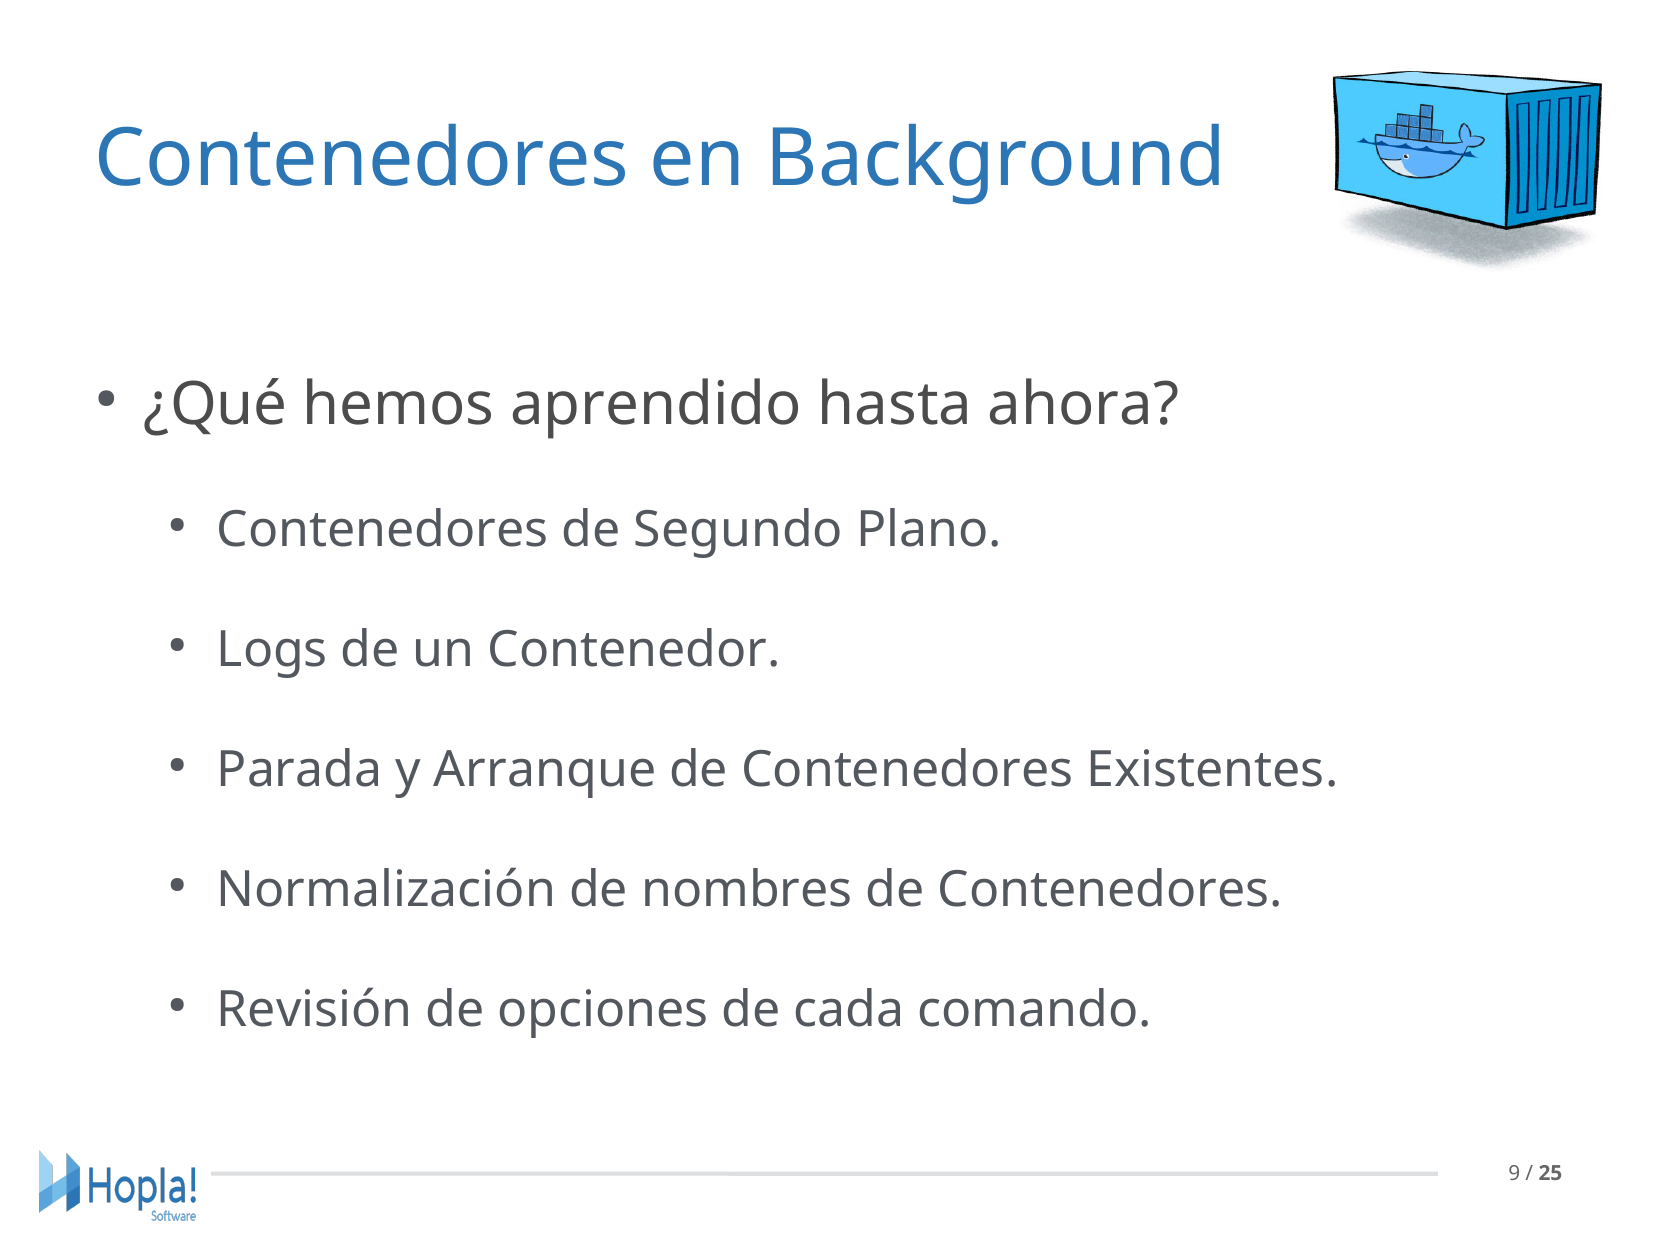

# Contenedores en Background
¿Qué hemos aprendido hasta ahora?
Contenedores de Segundo Plano.
Logs de un Contenedor.
Parada y Arranque de Contenedores Existentes.
Normalización de nombres de Contenedores.
Revisión de opciones de cada comando.
9